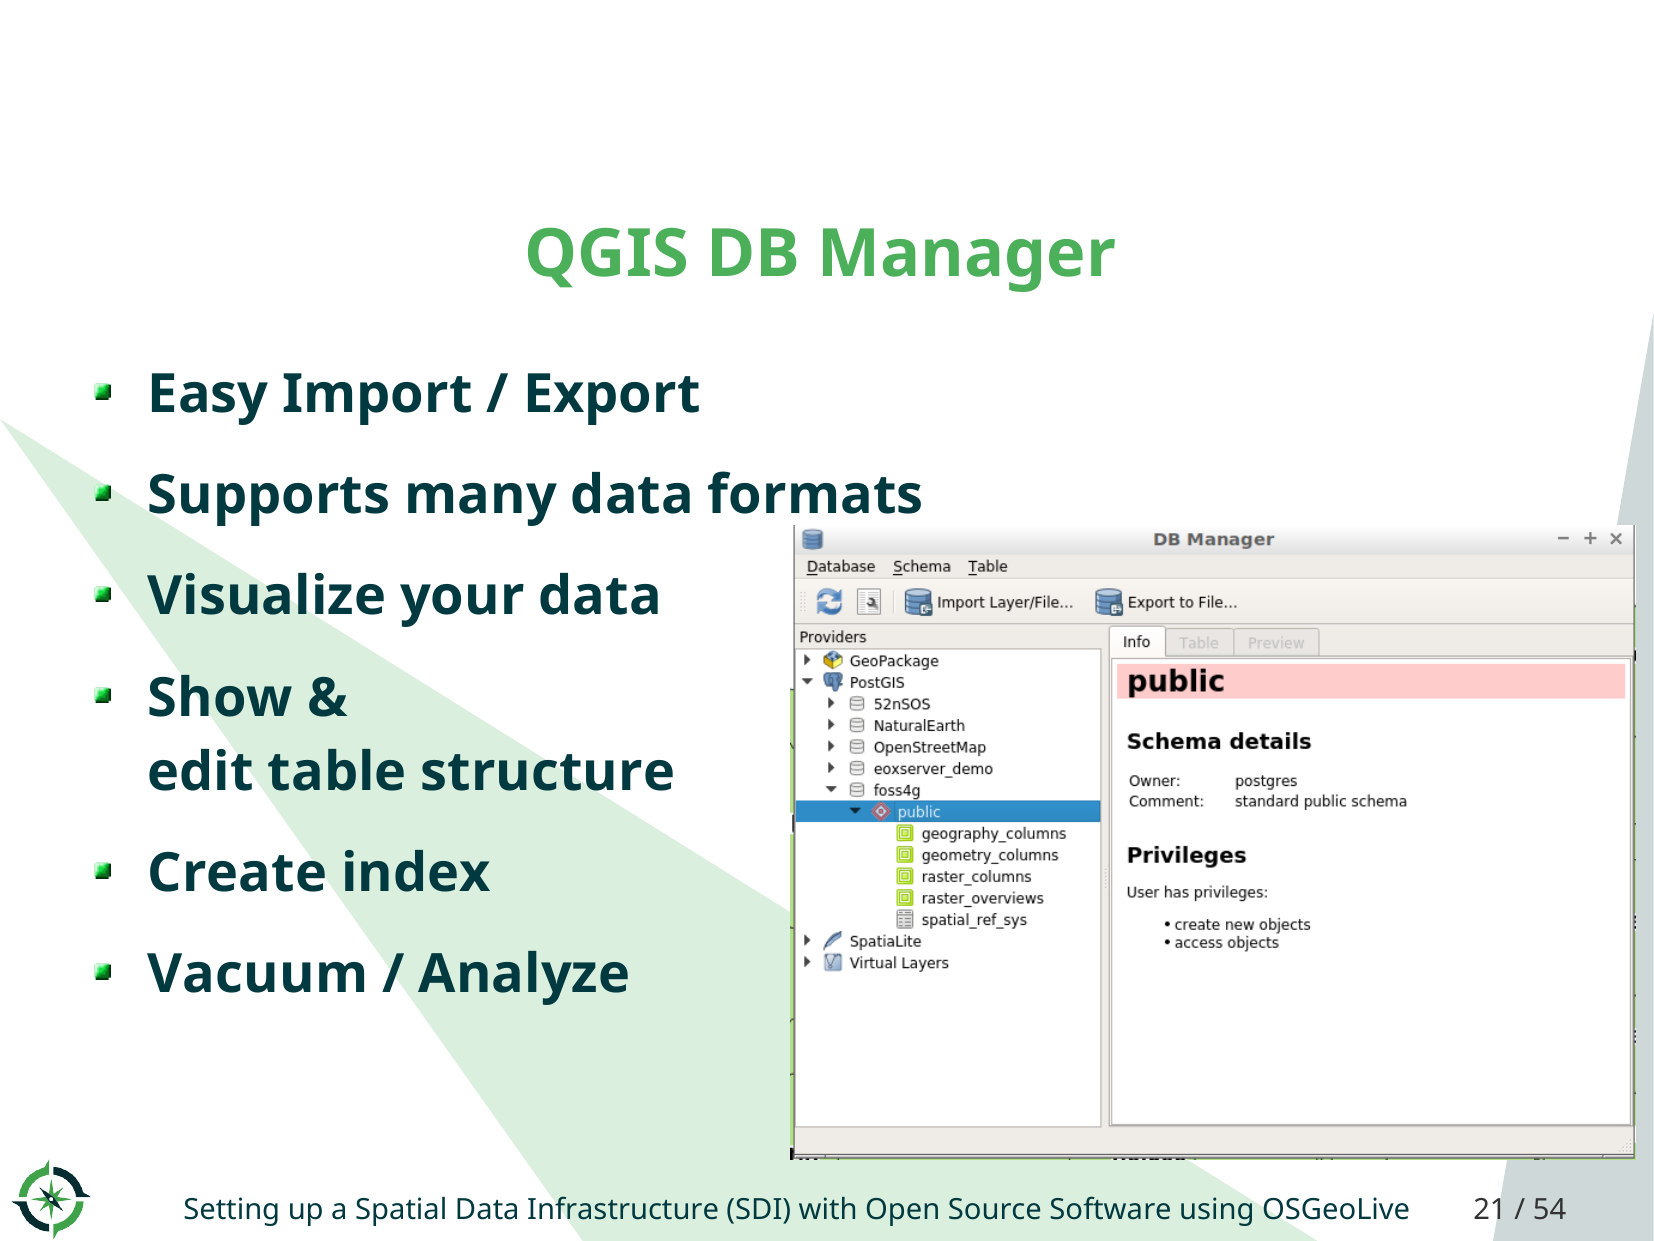

# QGIS DB Manager
Easy Import / Export
Supports many data formats
Visualize your data
Show &
edit table structure
Create index
Vacuum / Analyze